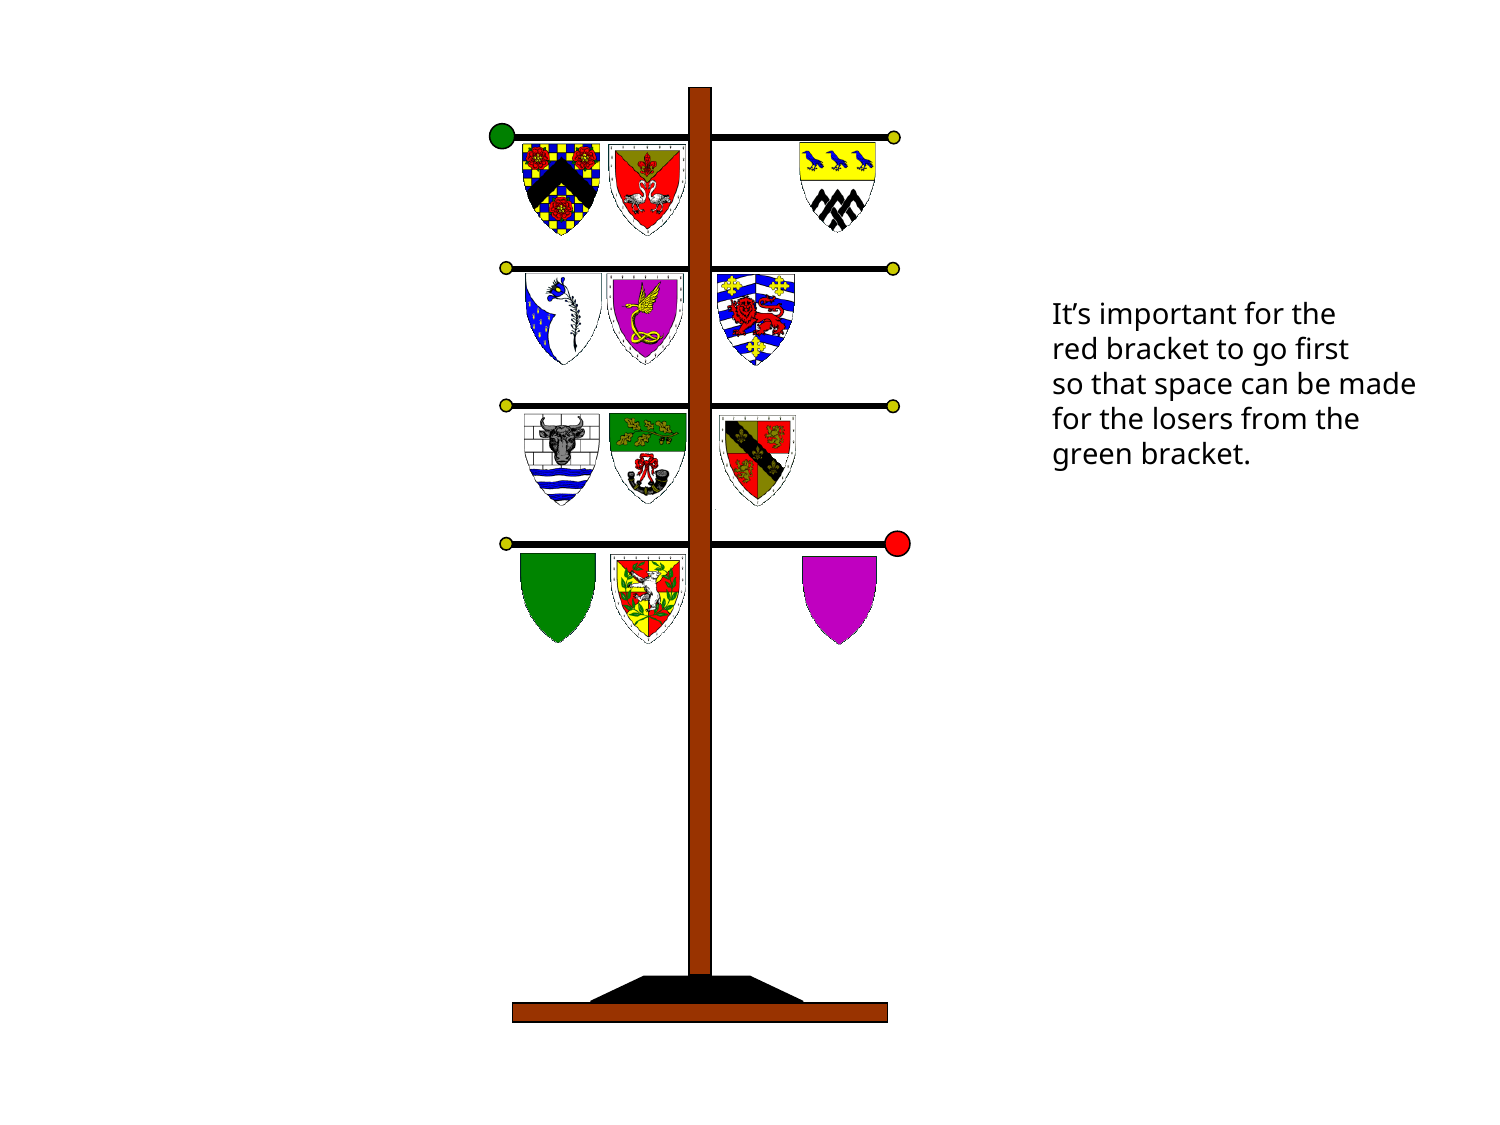

It’s important for the
red bracket to go first
so that space can be made
for the losers from the
green bracket.